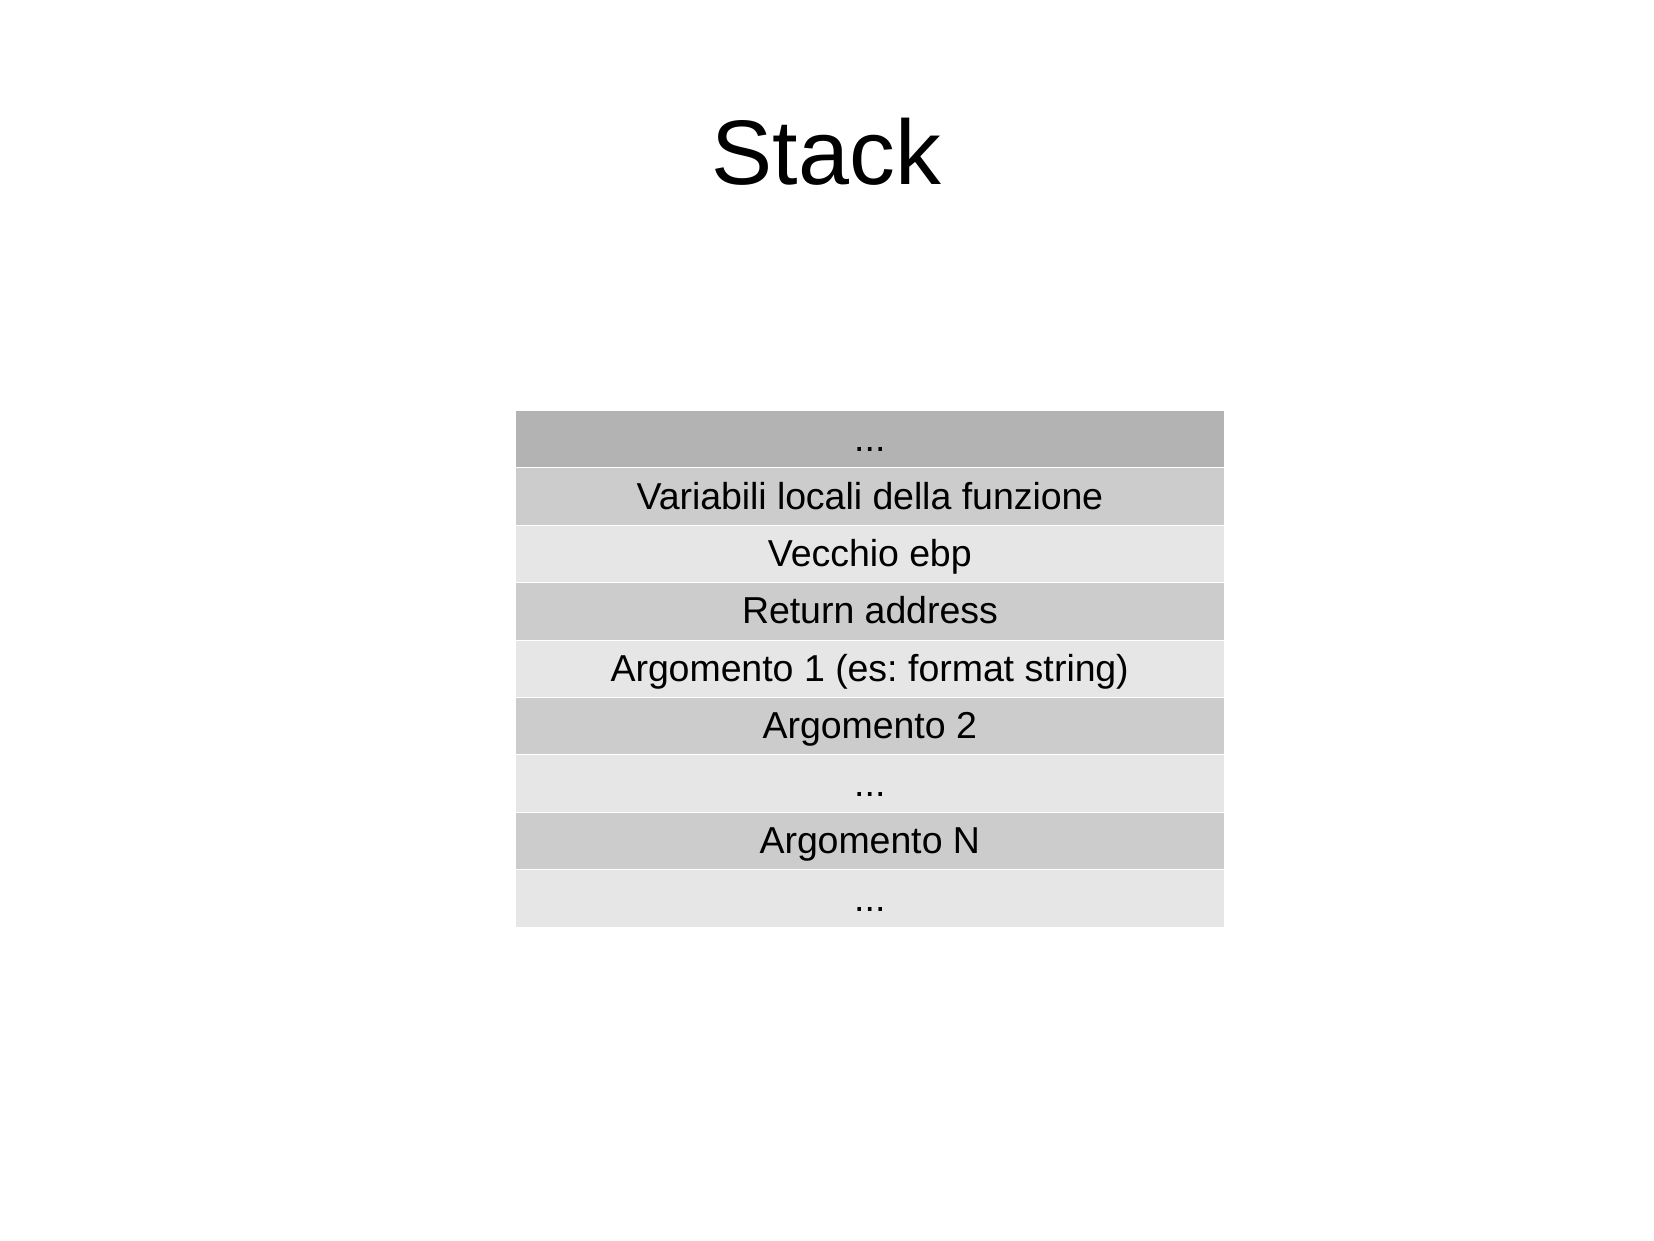

# Stack
| ... |
| --- |
| Variabili locali della funzione |
| Vecchio ebp |
| Return address |
| Argomento 1 (es: format string) |
| Argomento 2 |
| ... |
| Argomento N |
| ... |